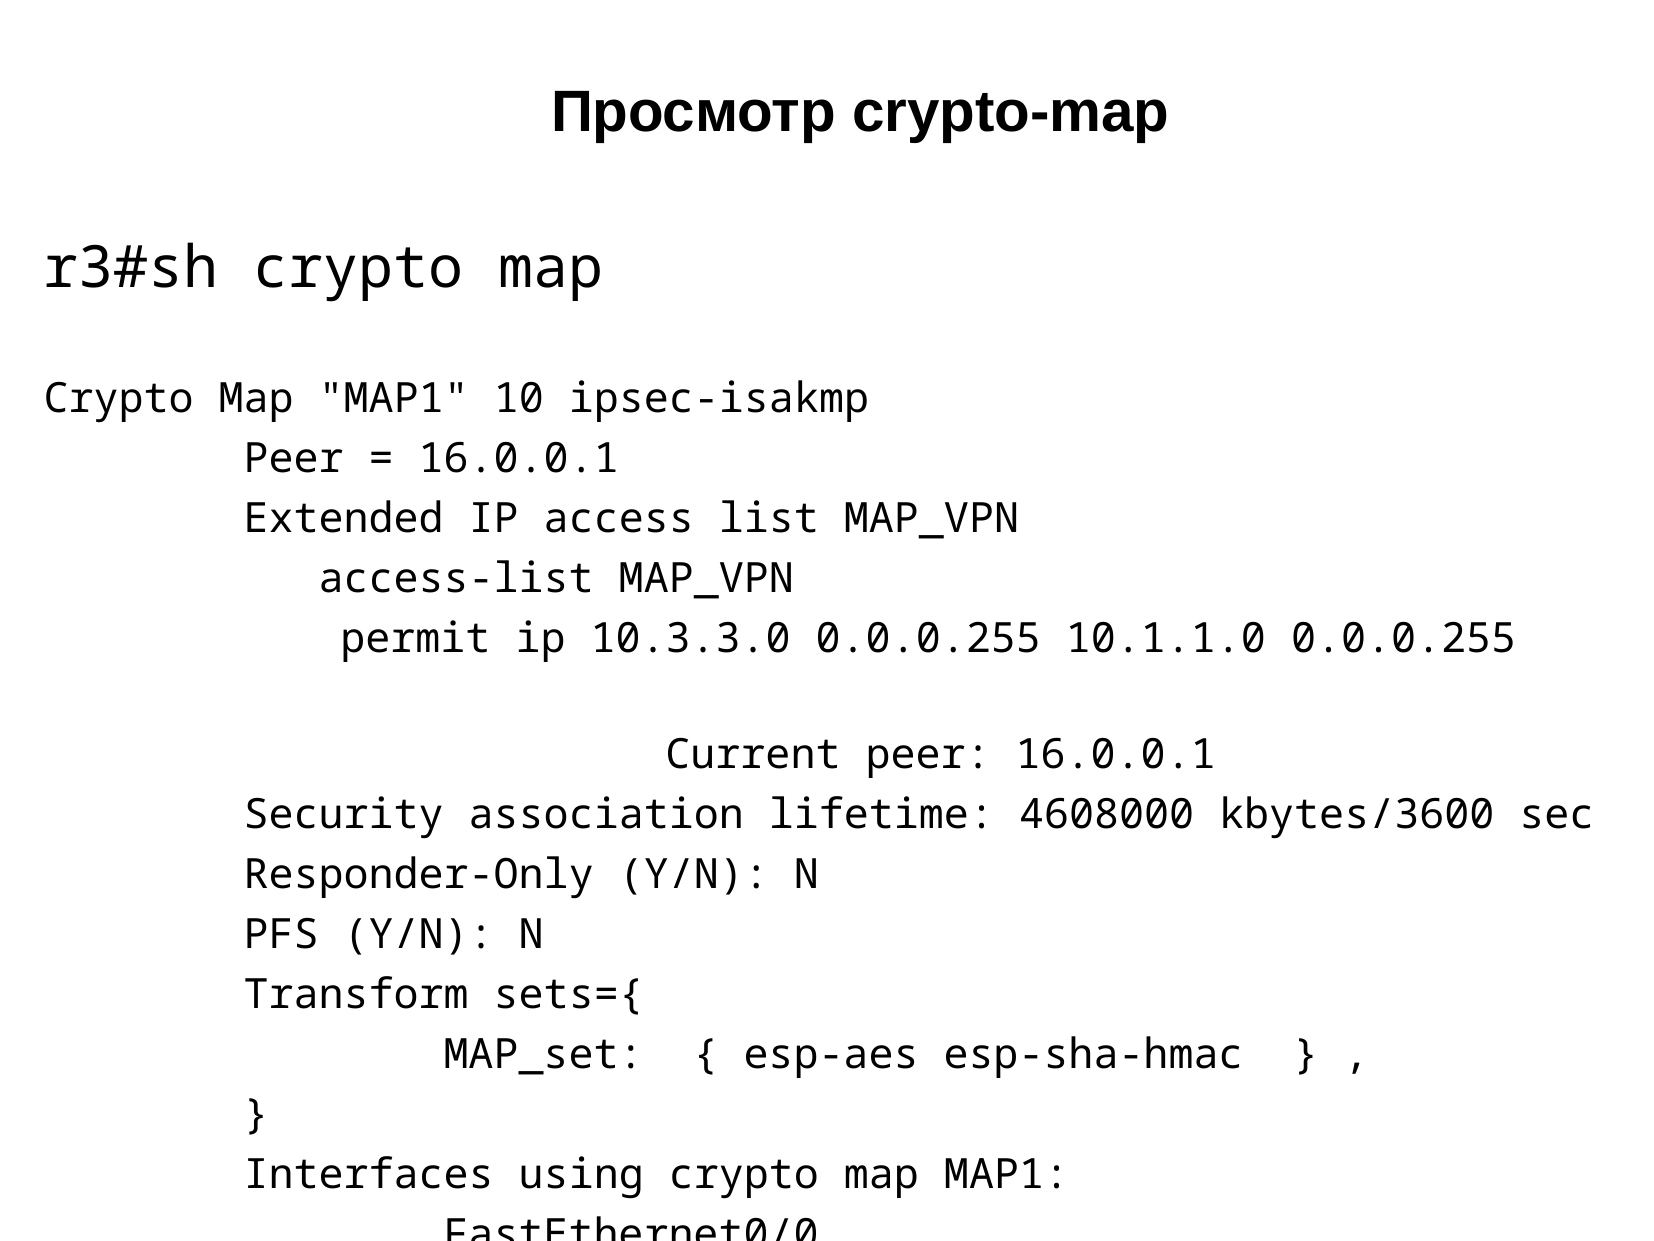

Просмотр crypto-map
# r3#sh crypto map
Crypto Map "MAP1" 10 ipsec-isakmp
 Peer = 16.0.0.1
 Extended IP access list MAP_VPN
 access-list MAP_VPN
 				permit ip 10.3.3.0 0.0.0.255 10.1.1.0 0.0.0.255
 Current peer: 16.0.0.1
 Security association lifetime: 4608000 kbytes/3600 sec
 Responder-Only (Y/N): N
 PFS (Y/N): N
 Transform sets={
 MAP_set: { esp-aes esp-sha-hmac } ,
 }
 Interfaces using crypto map MAP1:
 FastEthernet0/0